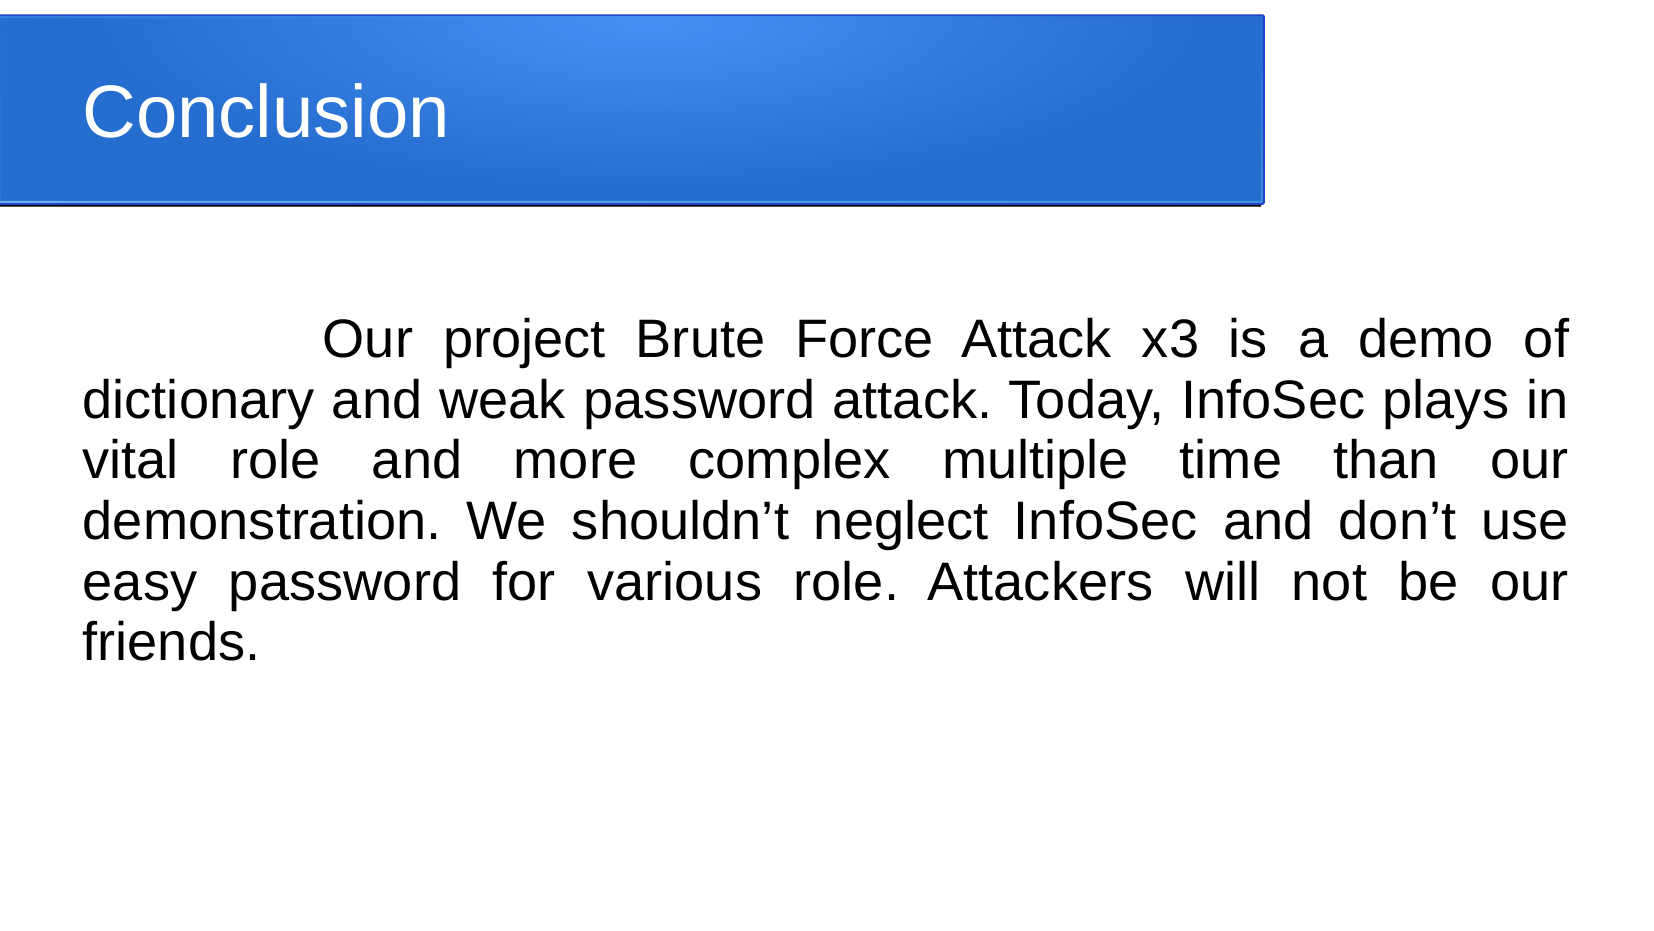

# Conclusion
 			Our project Brute Force Attack x3 is a demo of dictionary and weak password attack. Today, InfoSec plays in vital role and more complex multiple time than our demonstration. We shouldn’t neglect InfoSec and don’t use easy password for various role. Attackers will not be our friends.